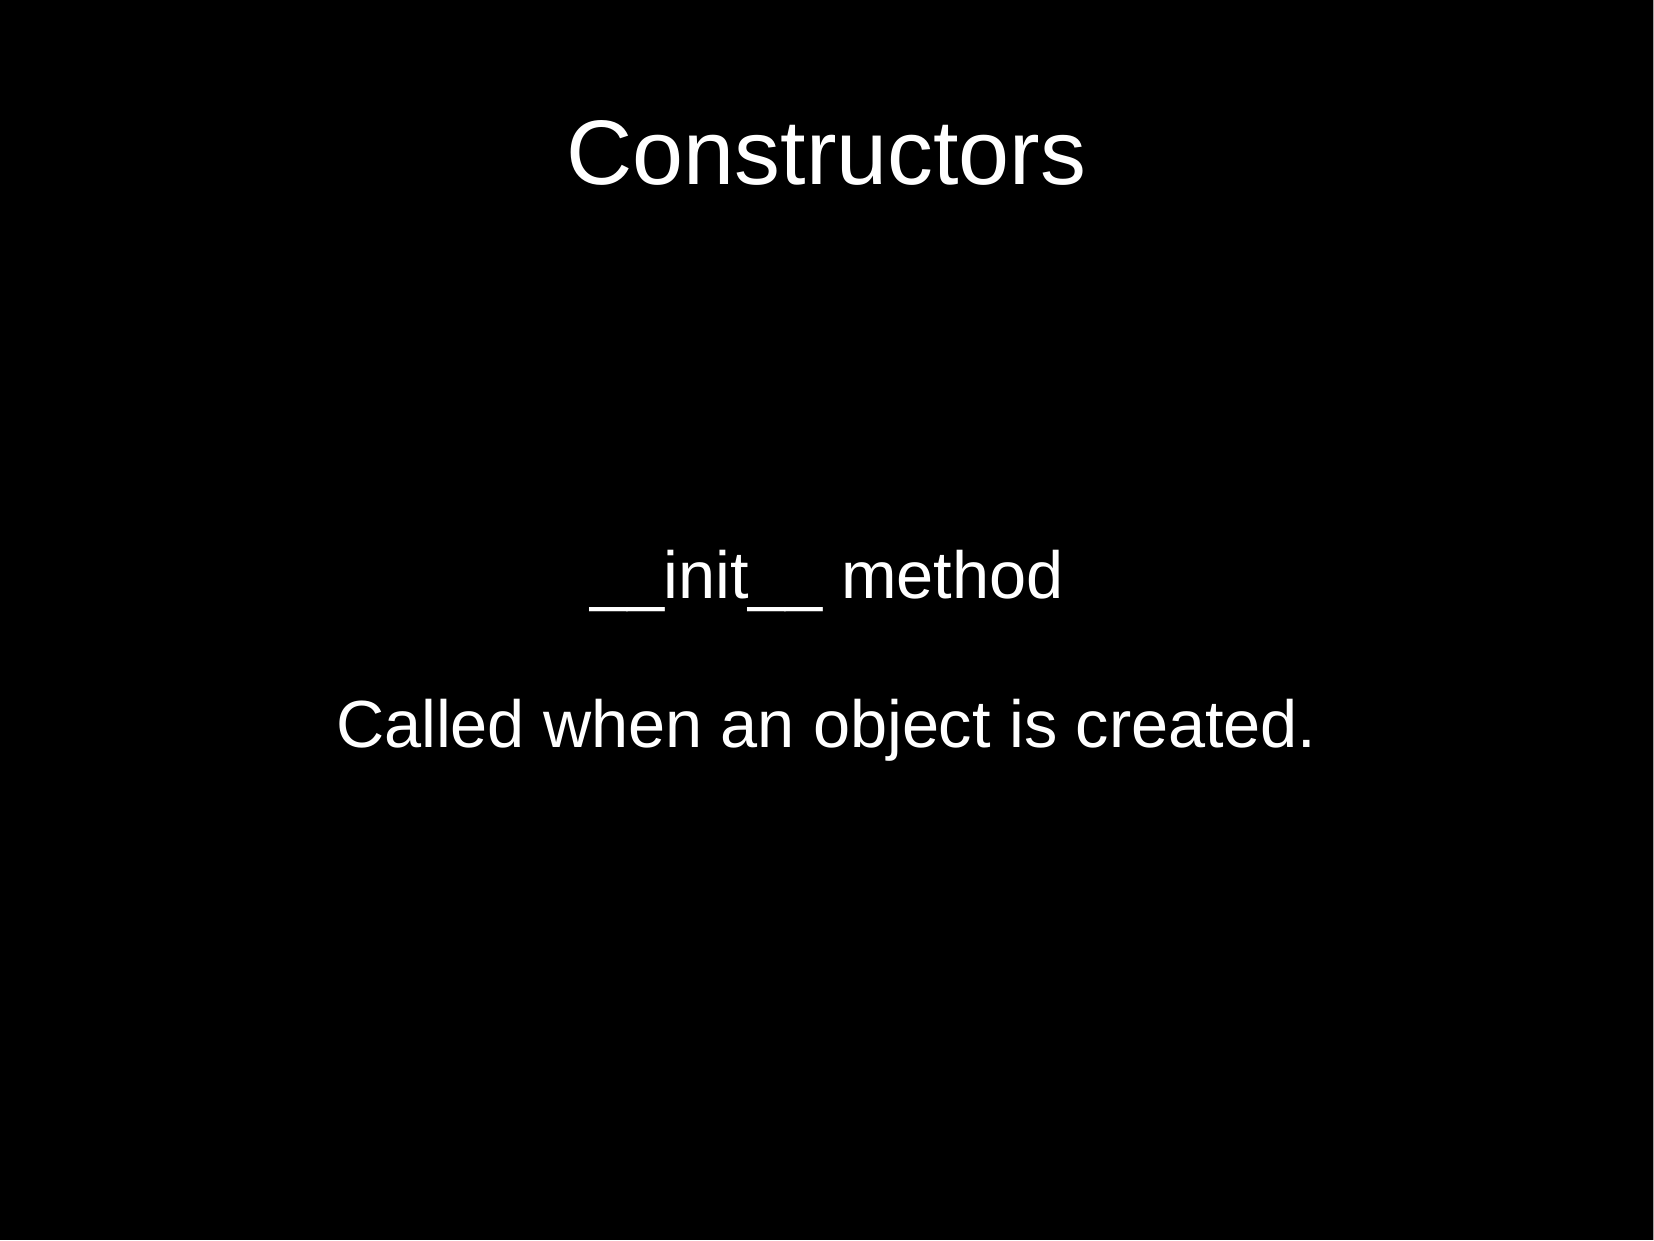

# Constructors
__init__ method
Called when an object is created.